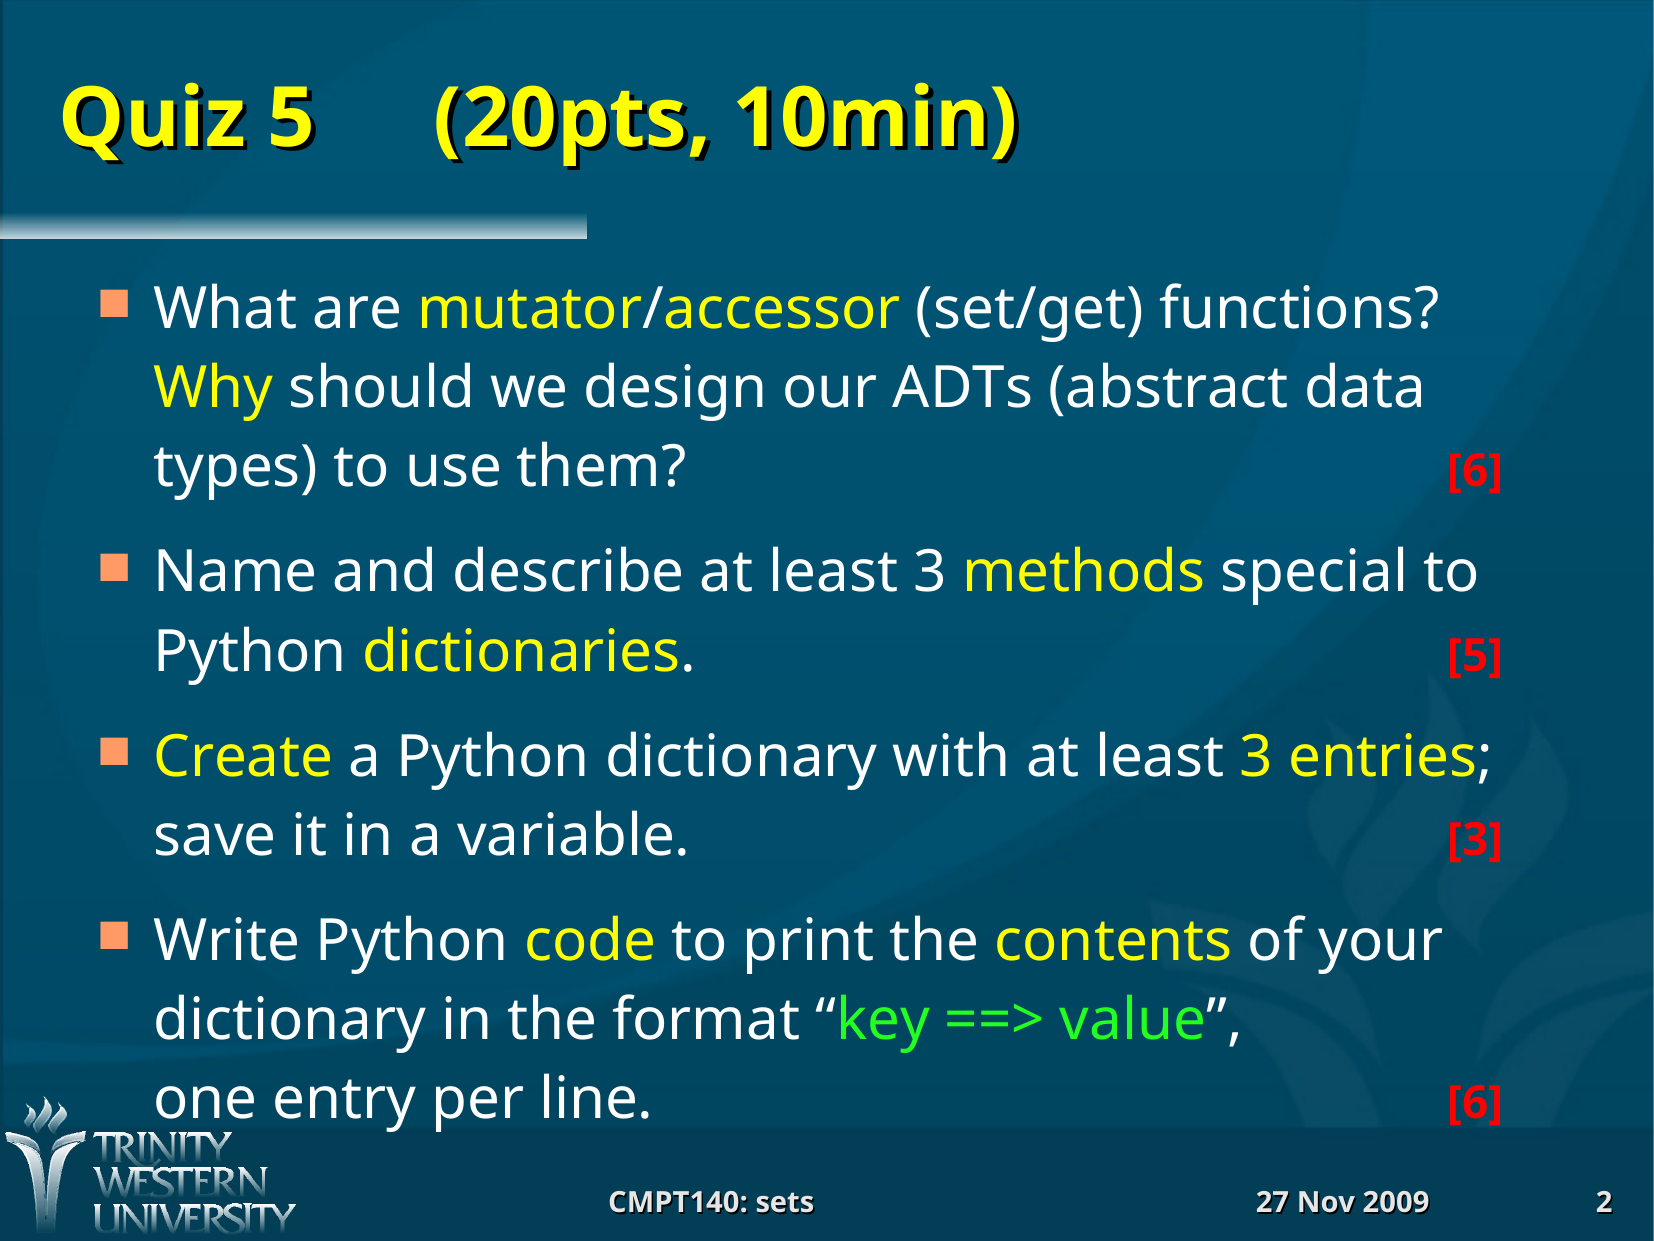

# Quiz 5		(20pts, 10min)
What are mutator/accessor (set/get) functions? Why should we design our ADTs (abstract data types) to use them?	[6]
Name and describe at least 3 methods special to Python dictionaries.	[5]
Create a Python dictionary with at least 3 entries; save it in a variable.	[3]
Write Python code to print the contents of your dictionary in the format “key ==> value”,
one entry per line.	[6]
CMPT140: sets
27 Nov 2009
2